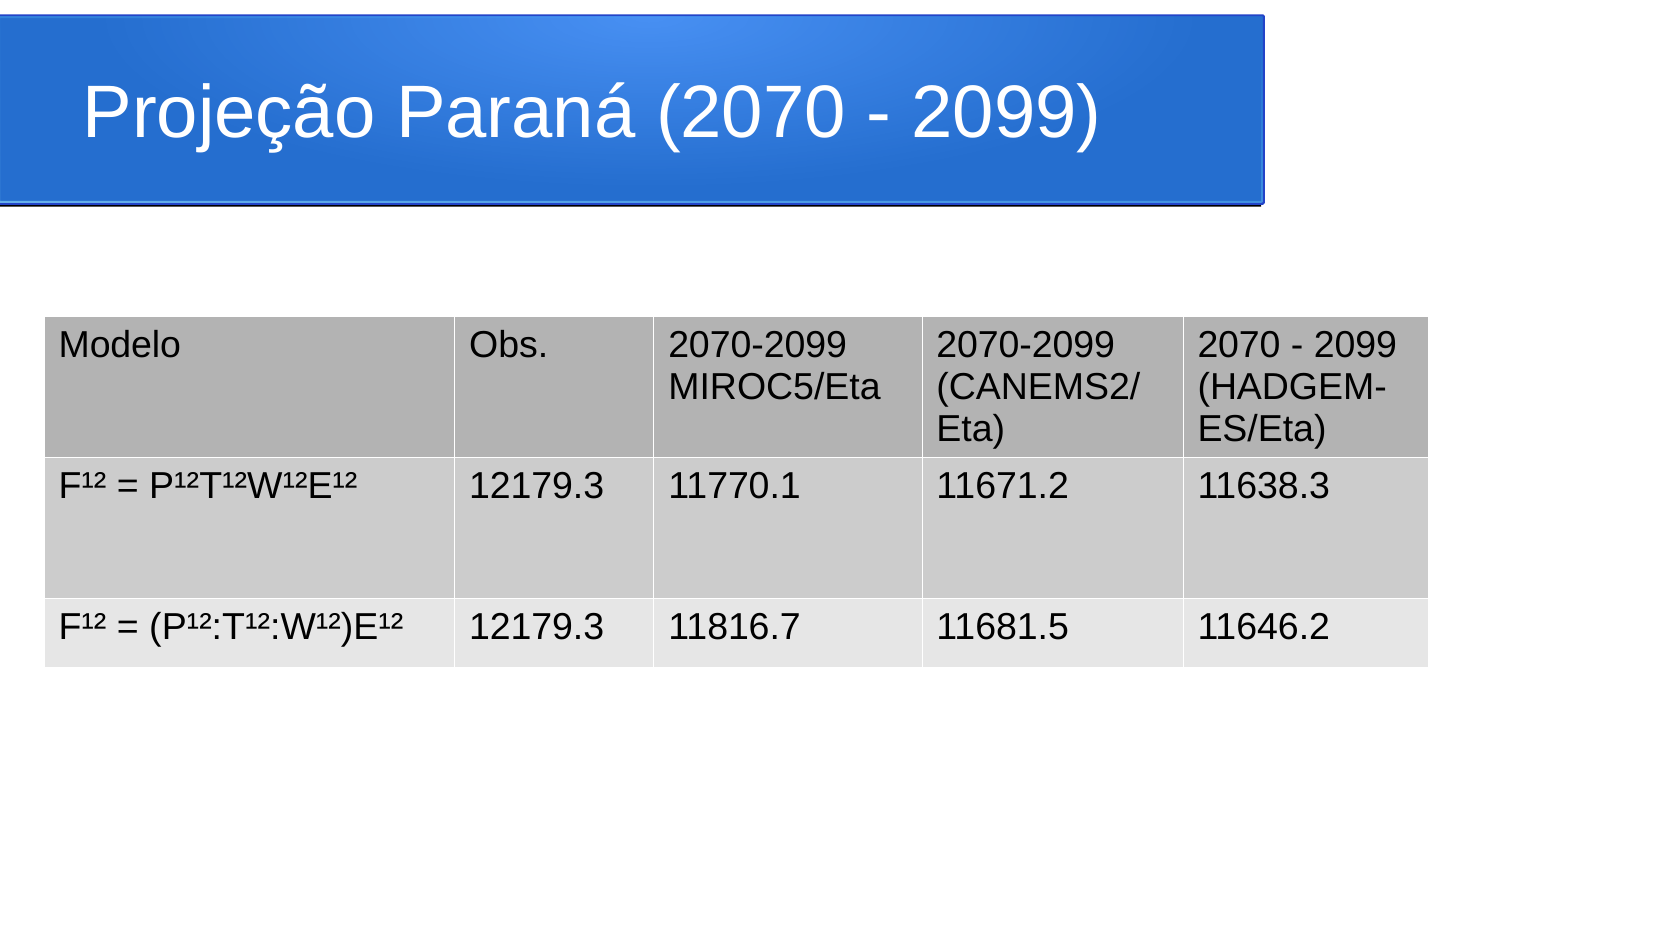

# Projeção Paraná (2070 - 2099)
| Modelo | Obs. | 2070-2099 MIROC5/Eta | 2070-2099 (CANEMS2/Eta) | 2070 - 2099 (HADGEM-ES/Eta) |
| --- | --- | --- | --- | --- |
| F¹² = P¹²T¹²W¹²E¹² | 12179.3 | 11770.1 | 11671.2 | 11638.3 |
| F¹² = (P¹²:T¹²:W¹²)E¹² | 12179.3 | 11816.7 | 11681.5 | 11646.2 |